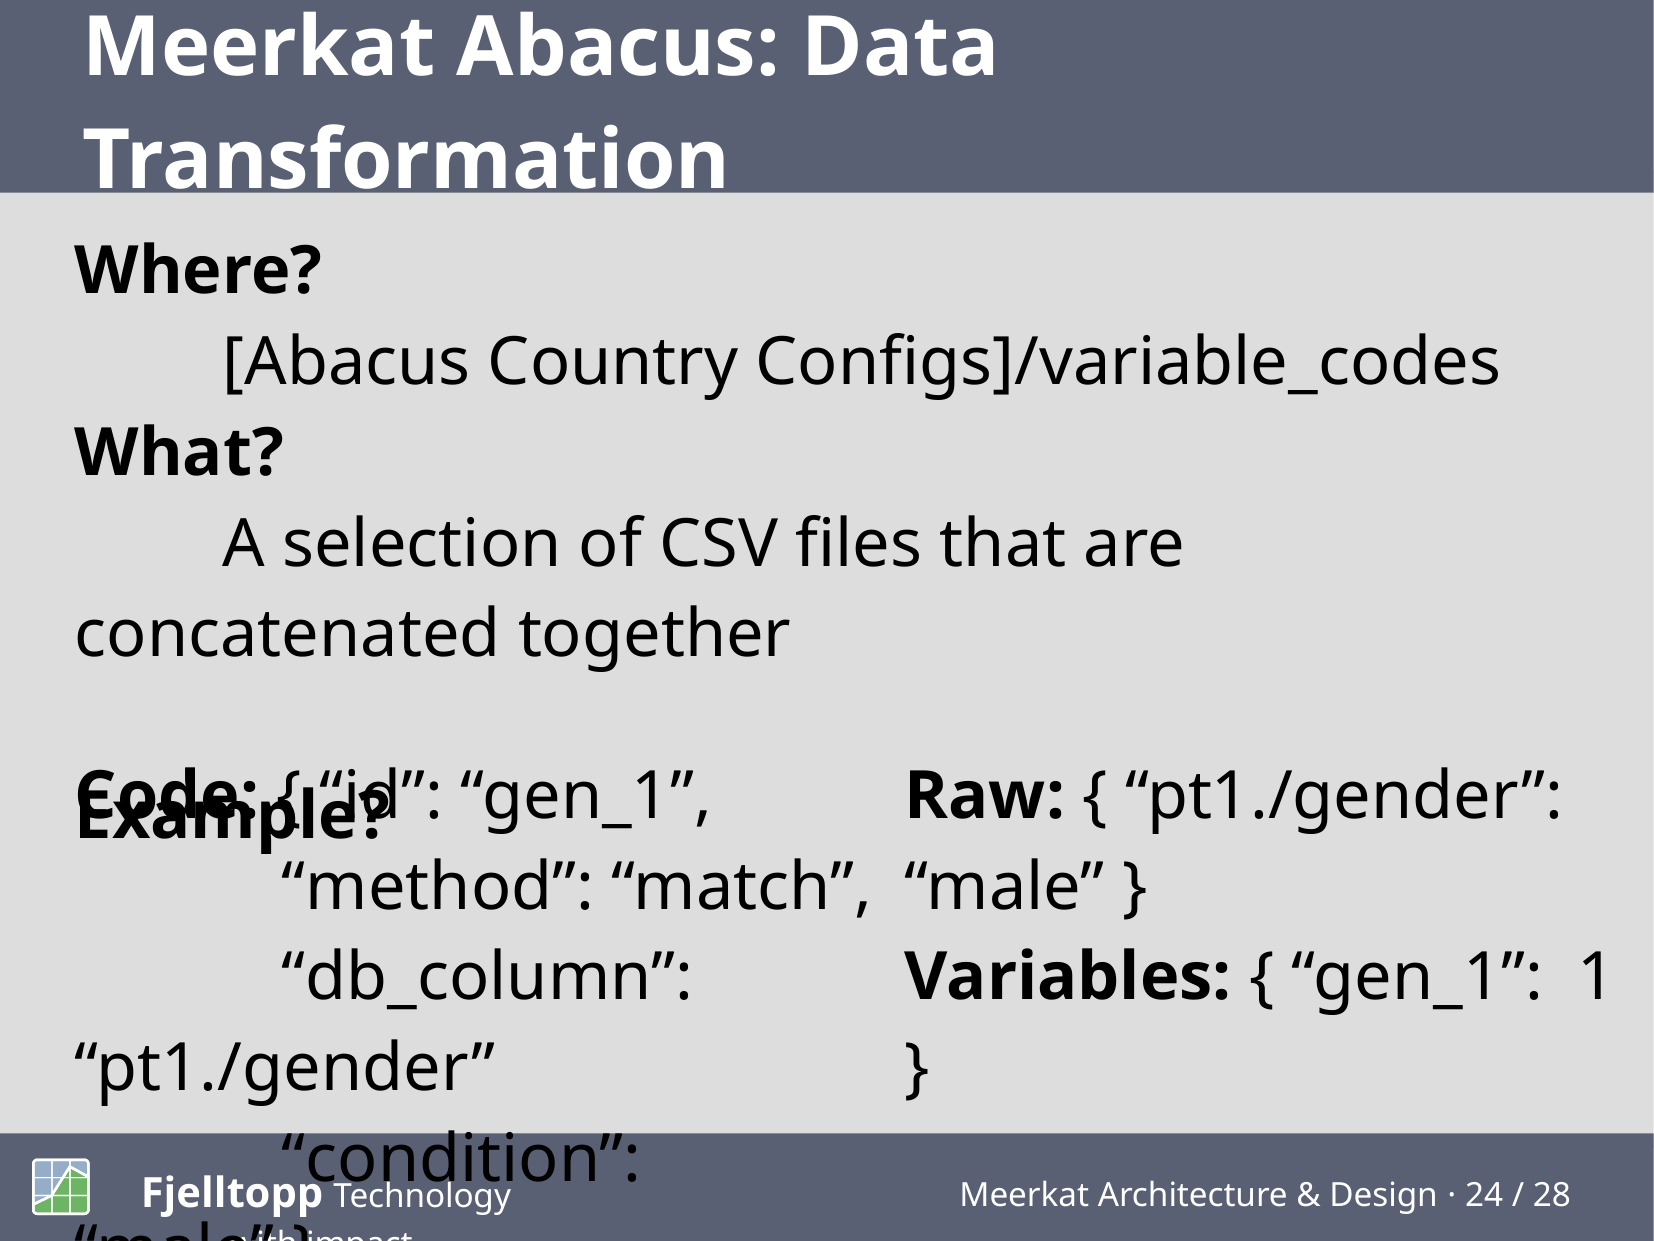

# Meerkat Abacus: Data Transformation
Where?
		[Abacus Country Configs]/variable_codes
What?
		A selection of CSV files that are concatenated together
Example?
Code: { “id”: “gen_1”,
 “method”: “match”,
 “db_column”: “pt1./gender”
 “condition”: “male” }
Raw: { “pt1./gender”: “male” }
Variables: { “gen_1”: 1 }
24